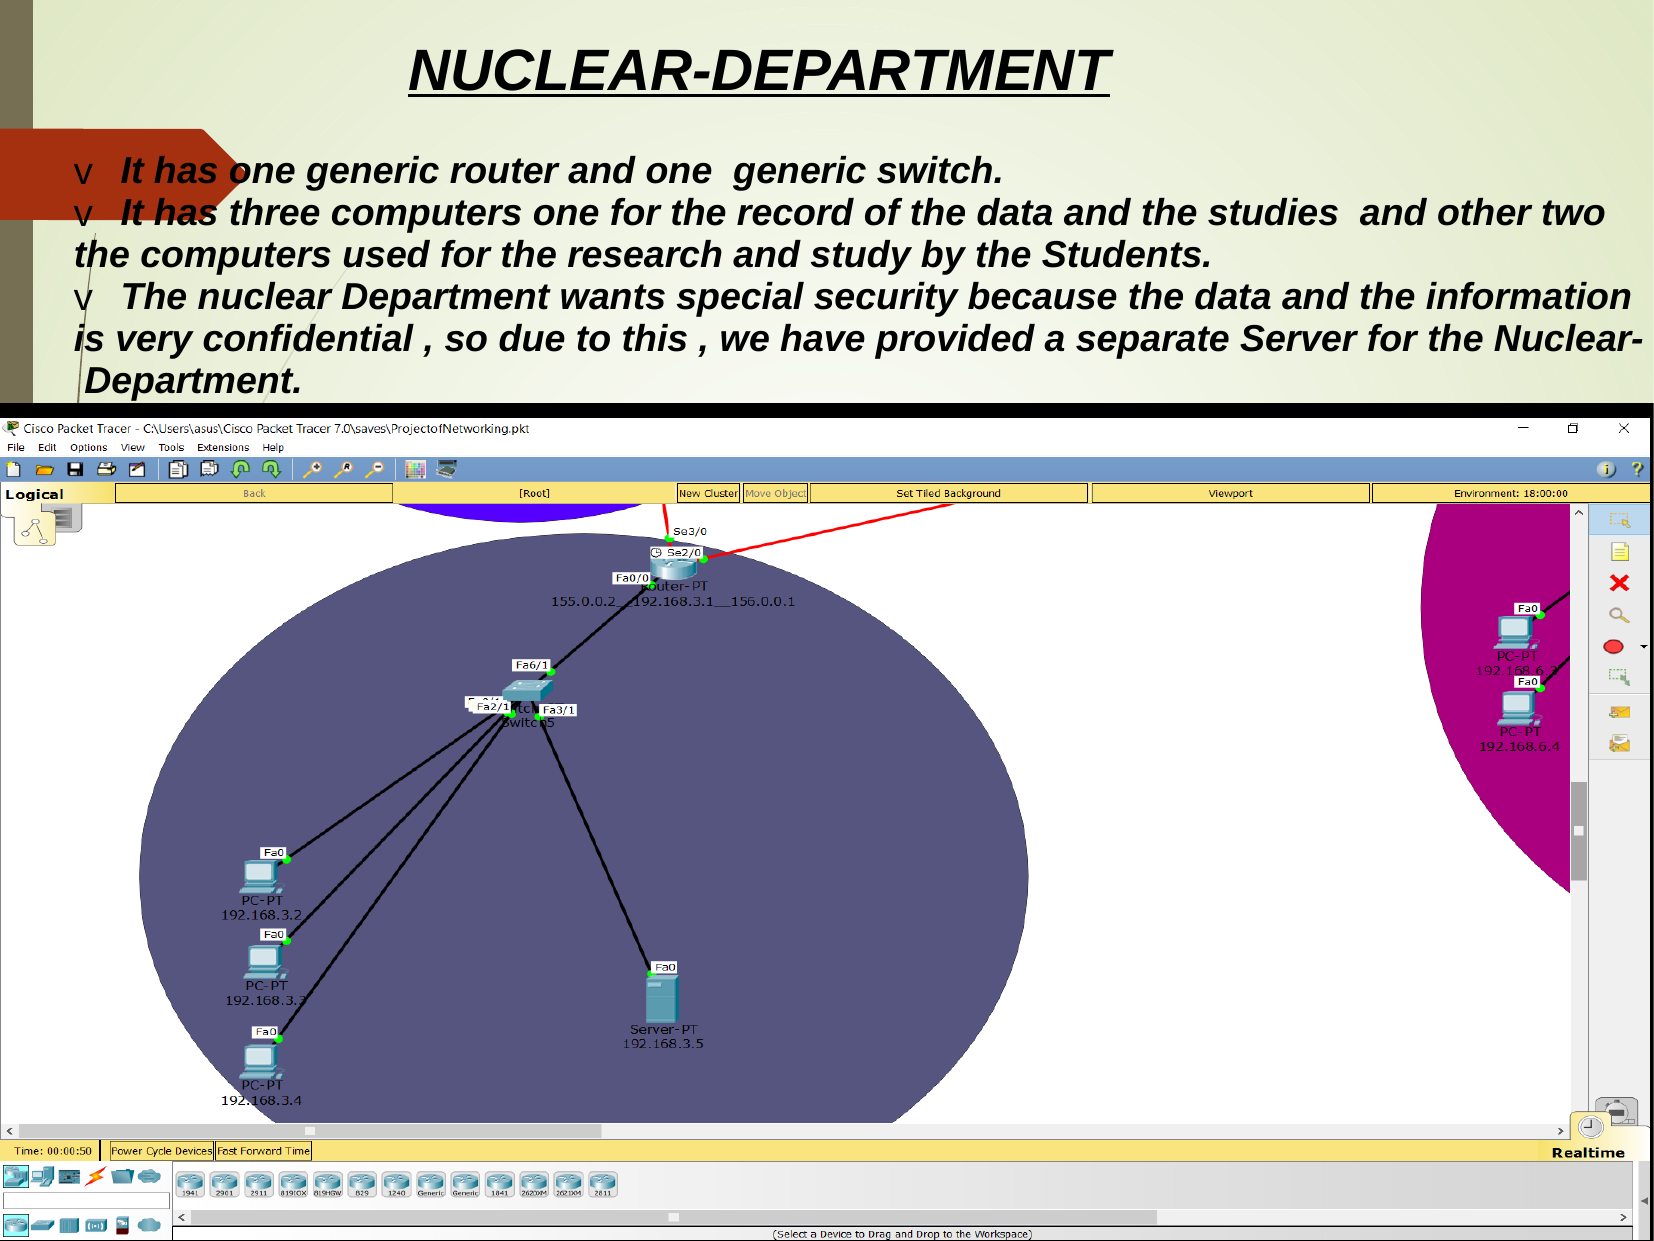

NUCLEAR-DEPARTMENT
It has one generic router and one generic switch.
It has three computers one for the record of the data and the studies and other two
the computers used for the research and study by the Students.
The nuclear Department wants special security because the data and the information
is very confidential , so due to this , we have provided a separate Server for the Nuclear-
 Department.